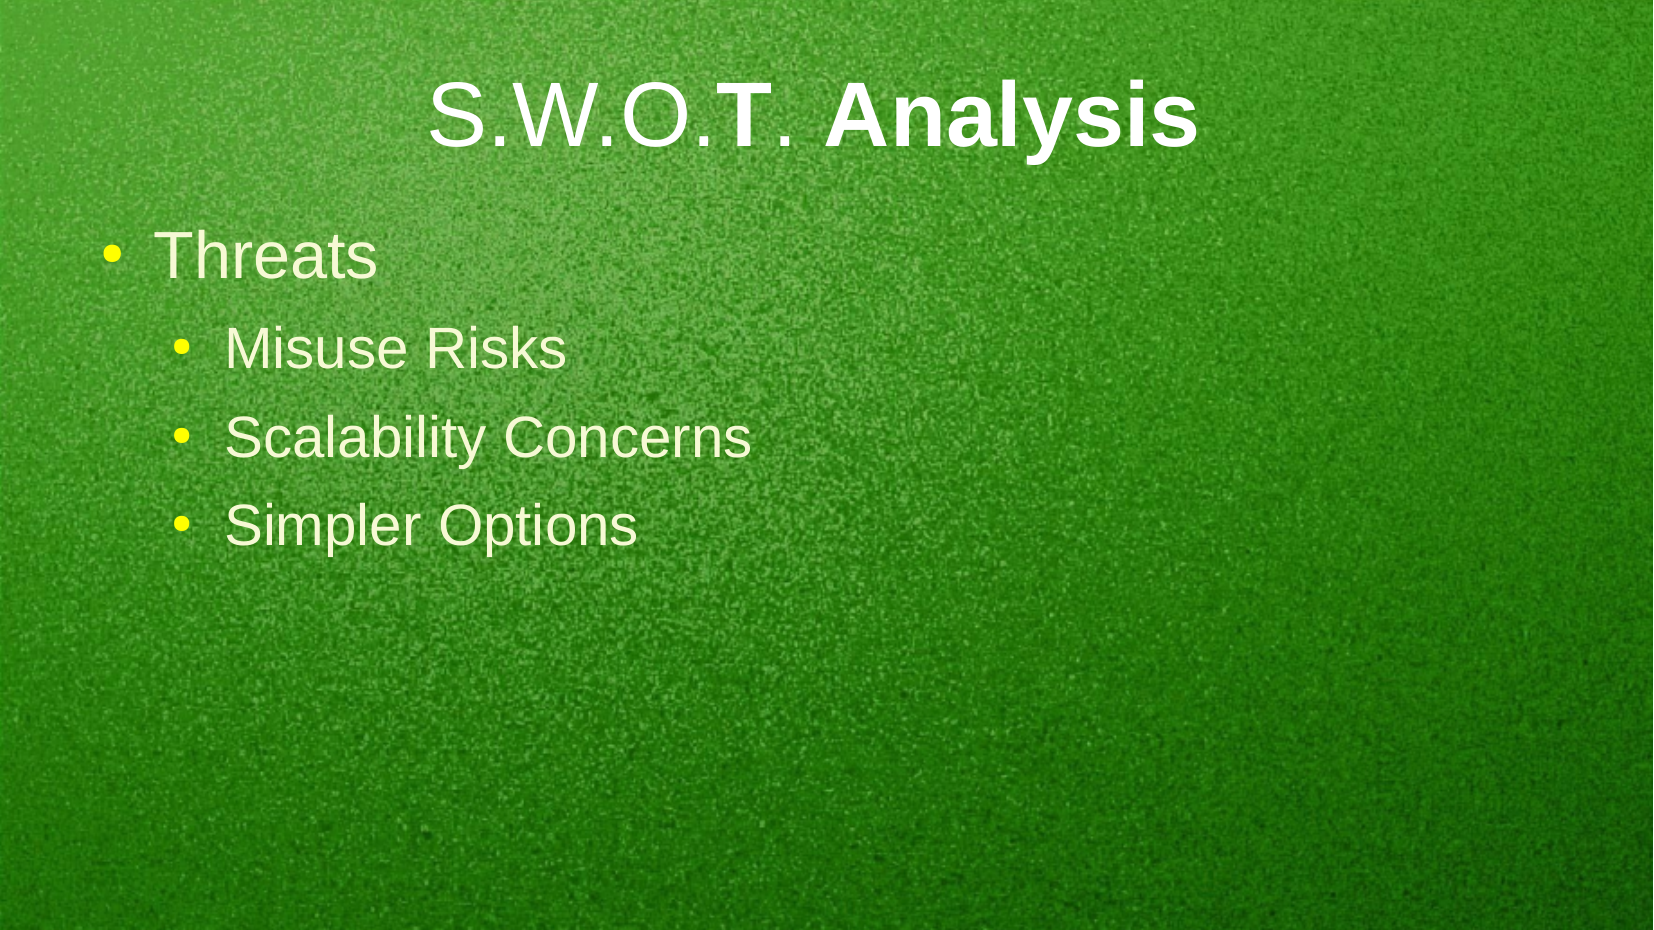

#
S.W.O.T. Analysis
Threats
Misuse Risks
Scalability Concerns
Simpler Options